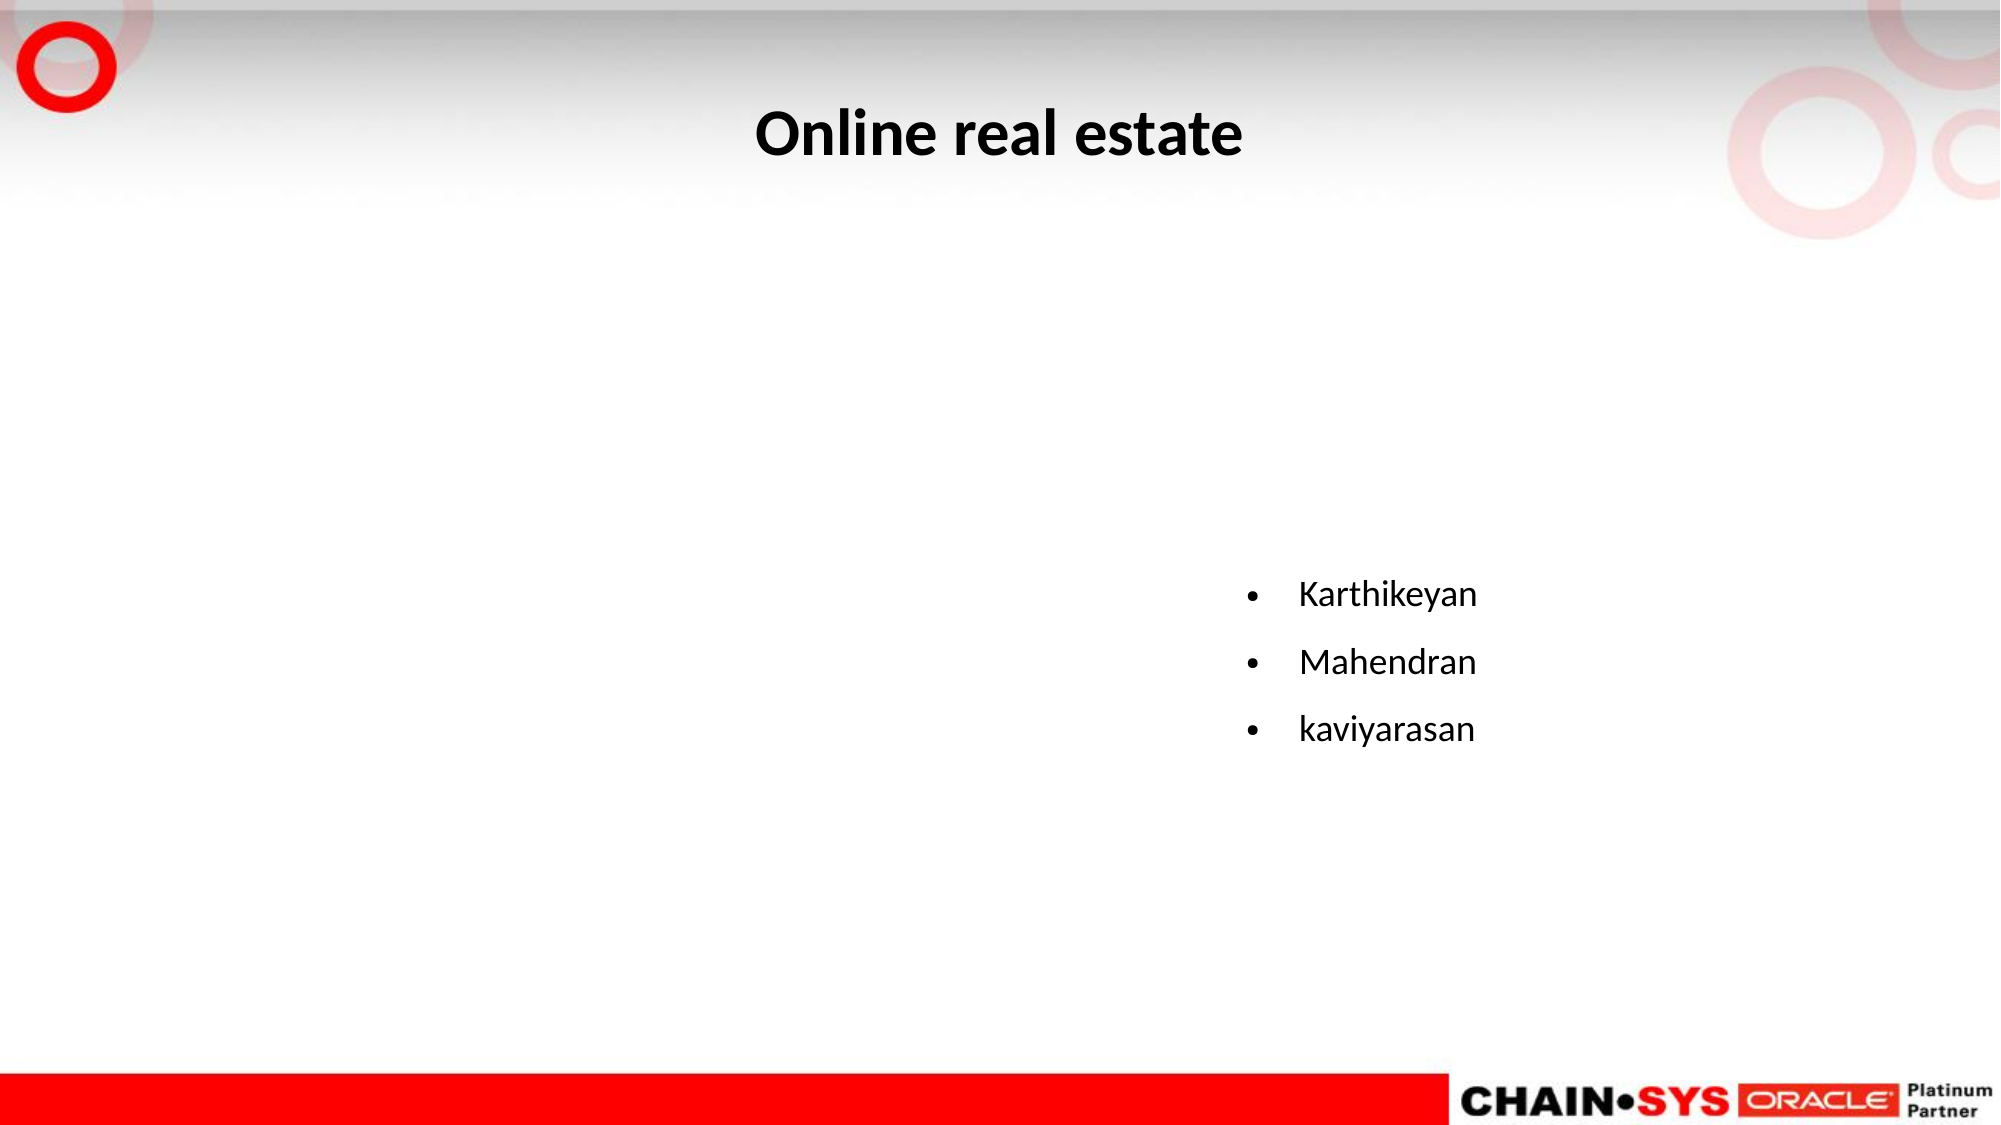

# Online real estate
Karthikeyan
Mahendran
kaviyarasan